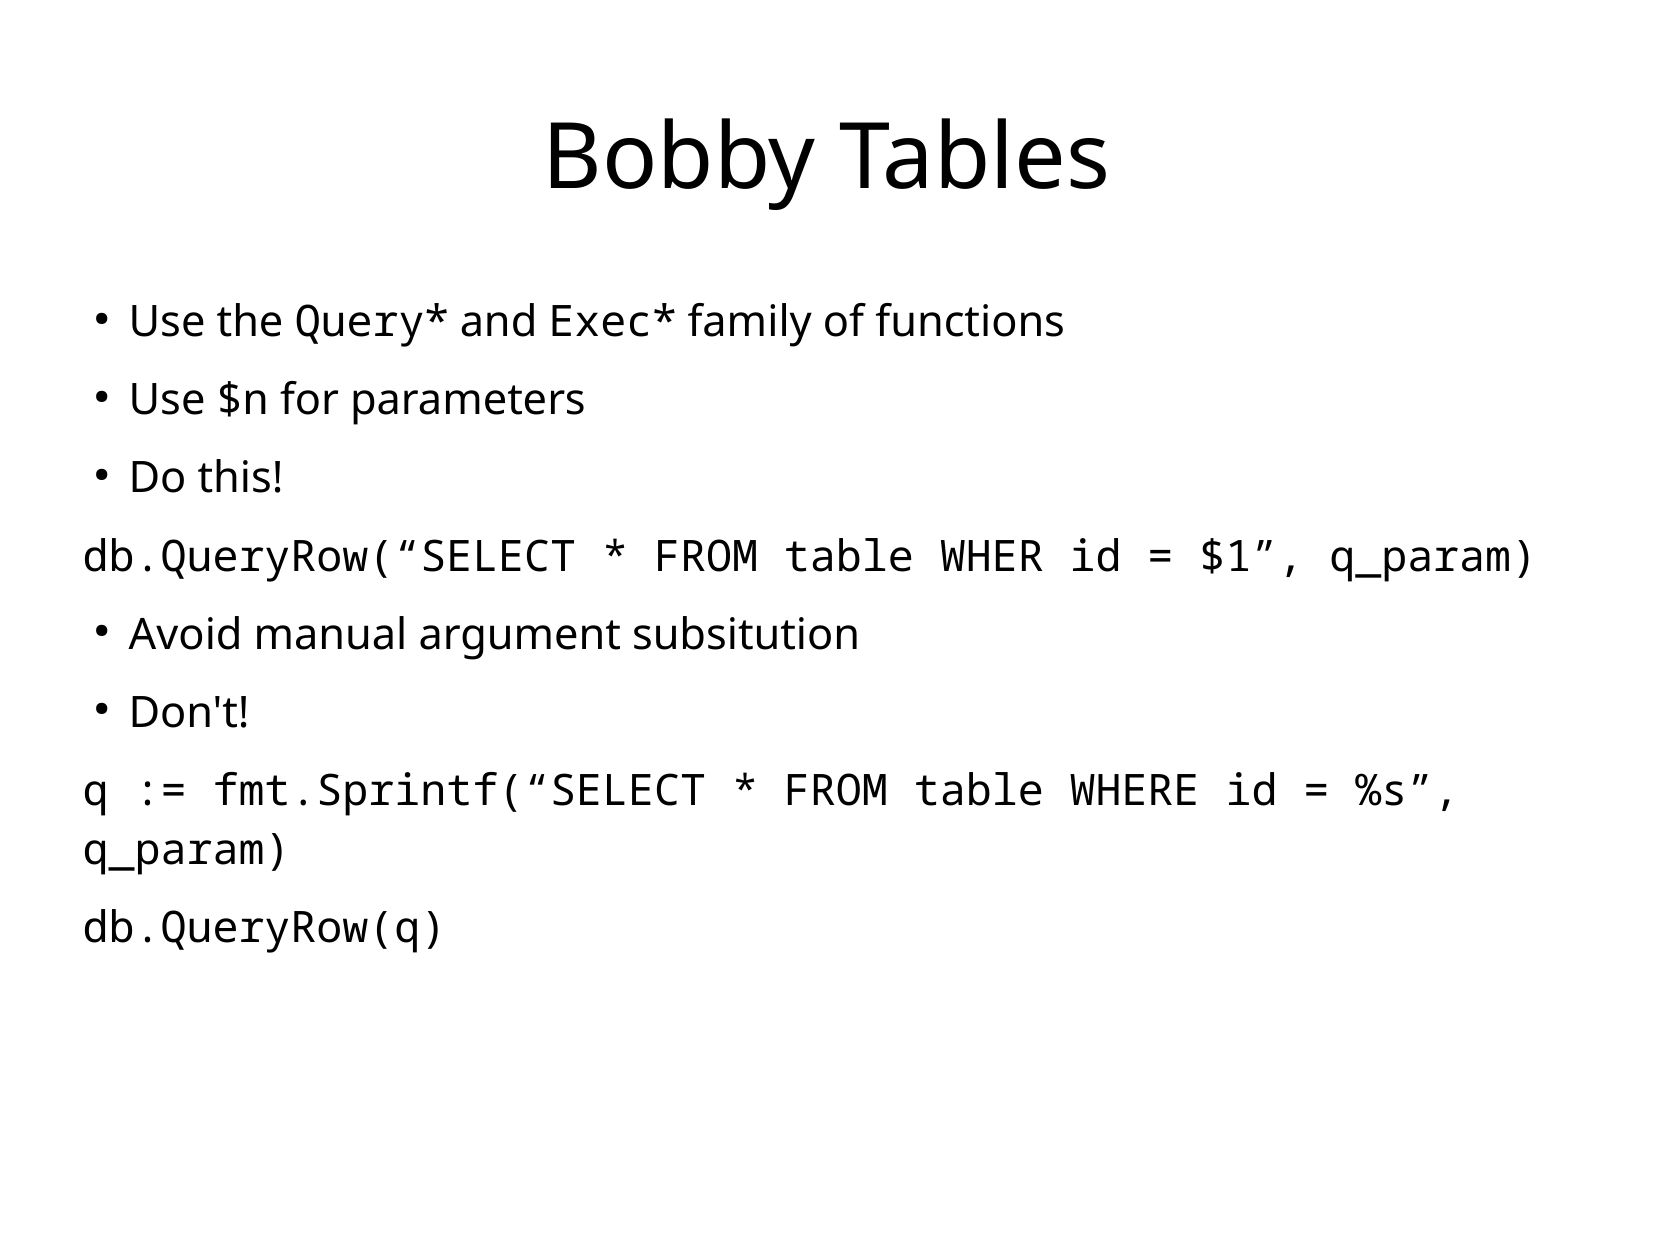

# Bobby Tables
Use the Query* and Exec* family of functions
Use $n for parameters
Do this!
db.QueryRow(“SELECT * FROM table WHER id = $1”, q_param)
Avoid manual argument subsitution
Don't!
q := fmt.Sprintf(“SELECT * FROM table WHERE id = %s”, q_param)
db.QueryRow(q)